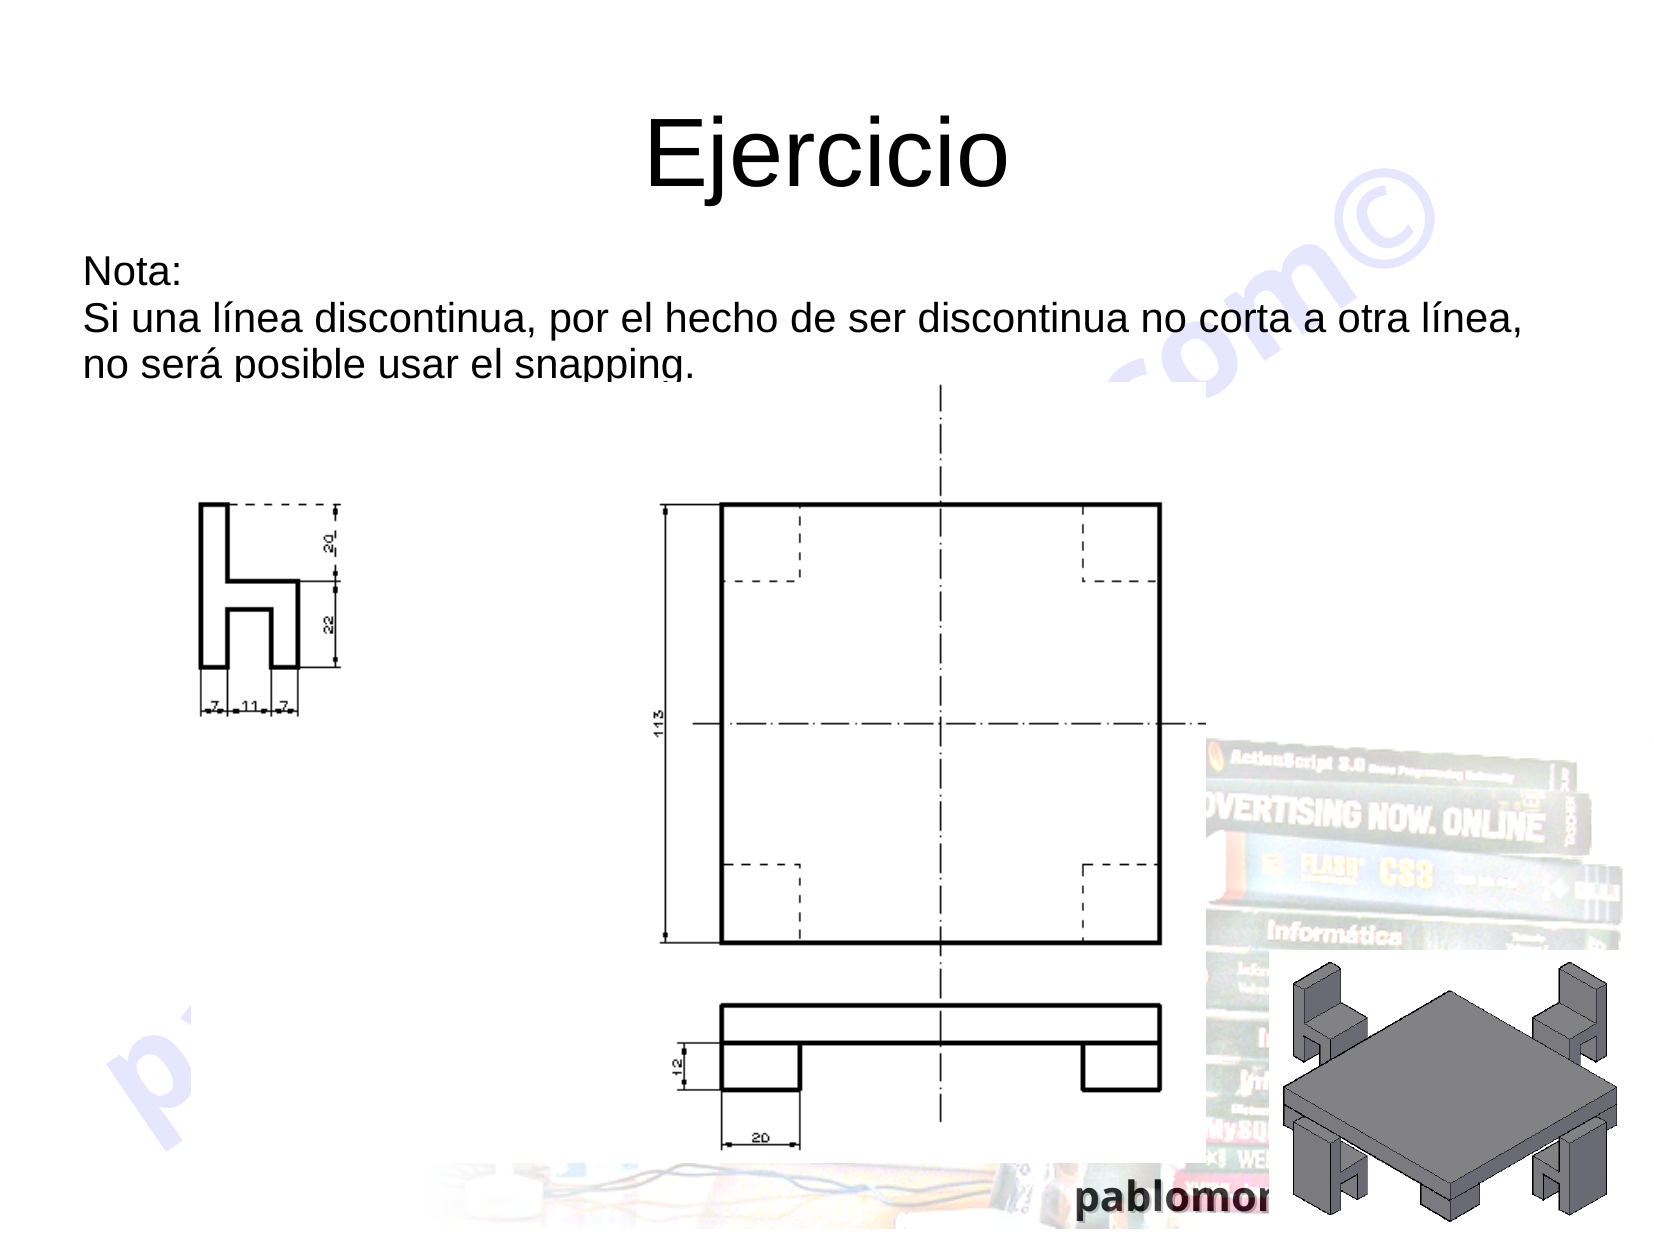

# Ejercicio
Nota:
Si una línea discontinua, por el hecho de ser discontinua no corta a otra línea, no será posible usar el snapping.